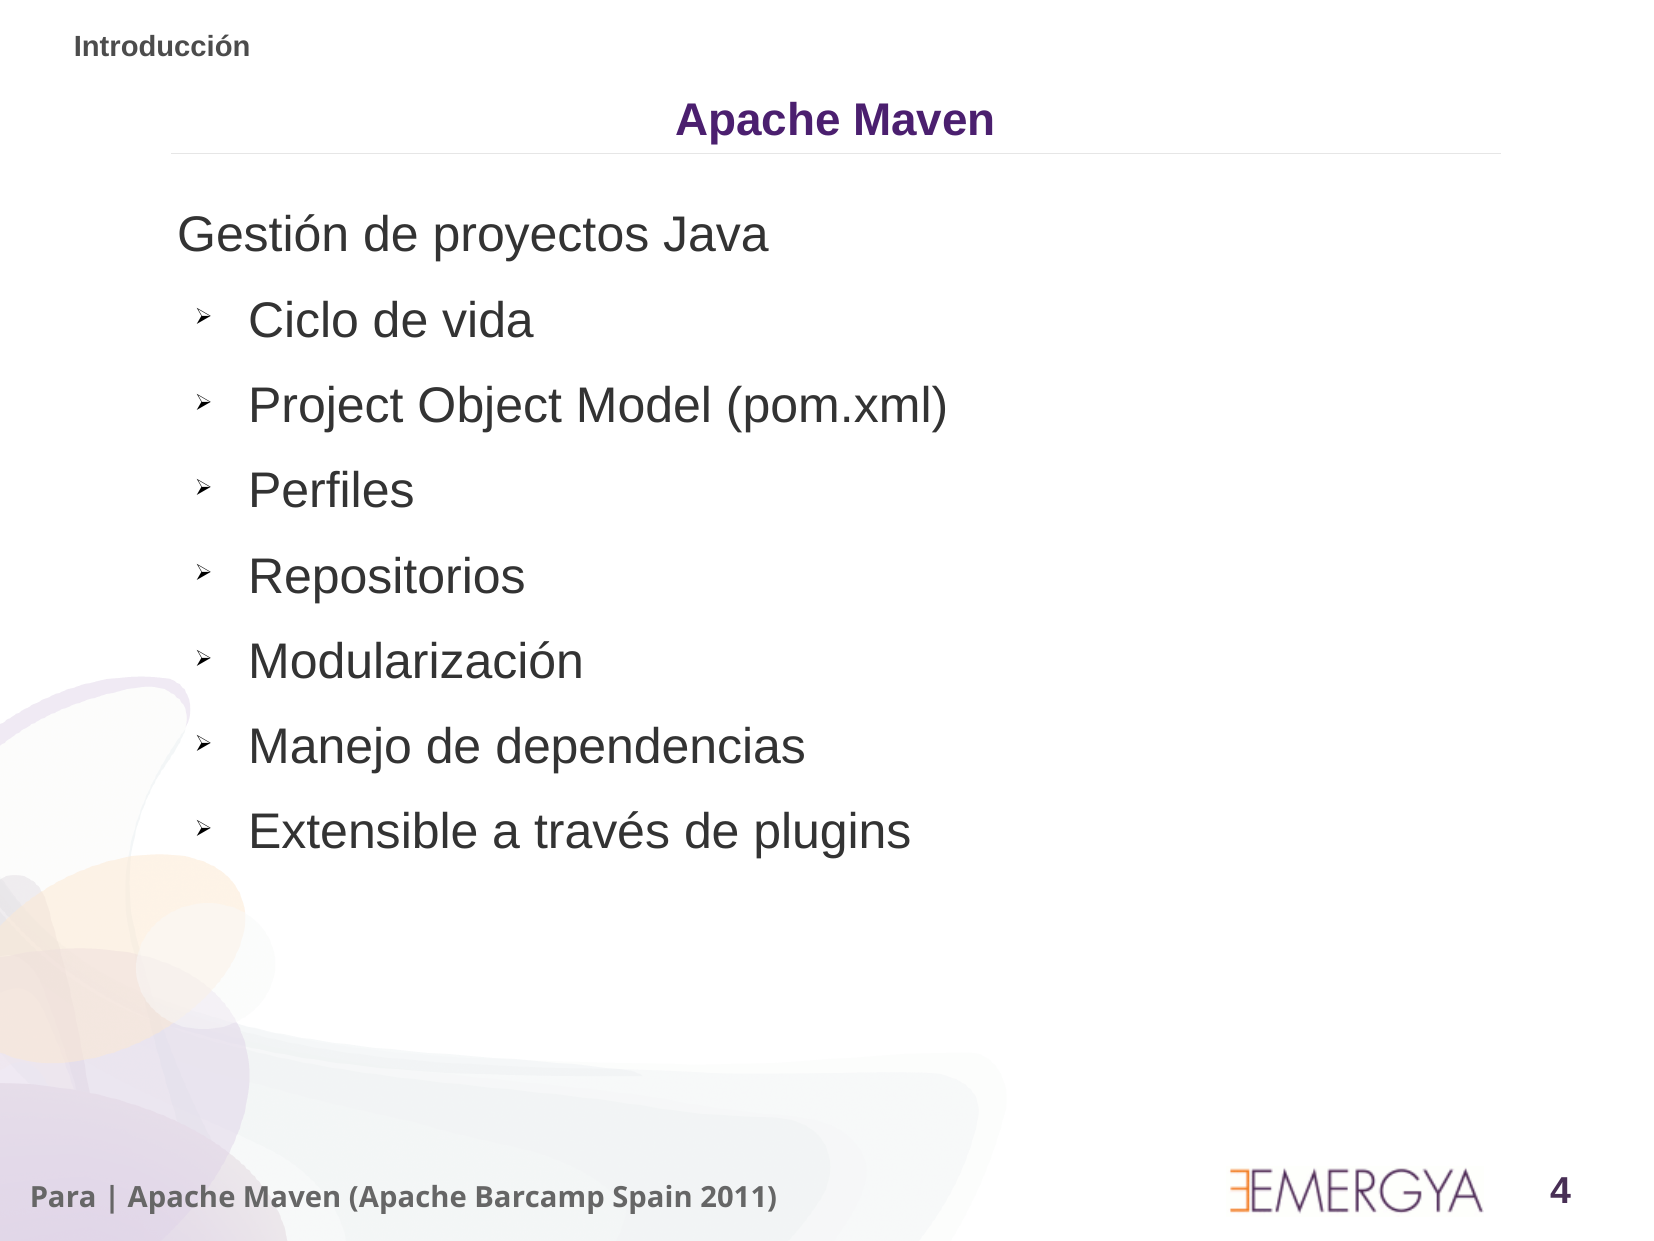

Introducción
Apache Maven
#
Gestión de proyectos Java
Ciclo de vida
Project Object Model (pom.xml)
Perfiles
Repositorios
Modularización
Manejo de dependencias
Extensible a través de plugins